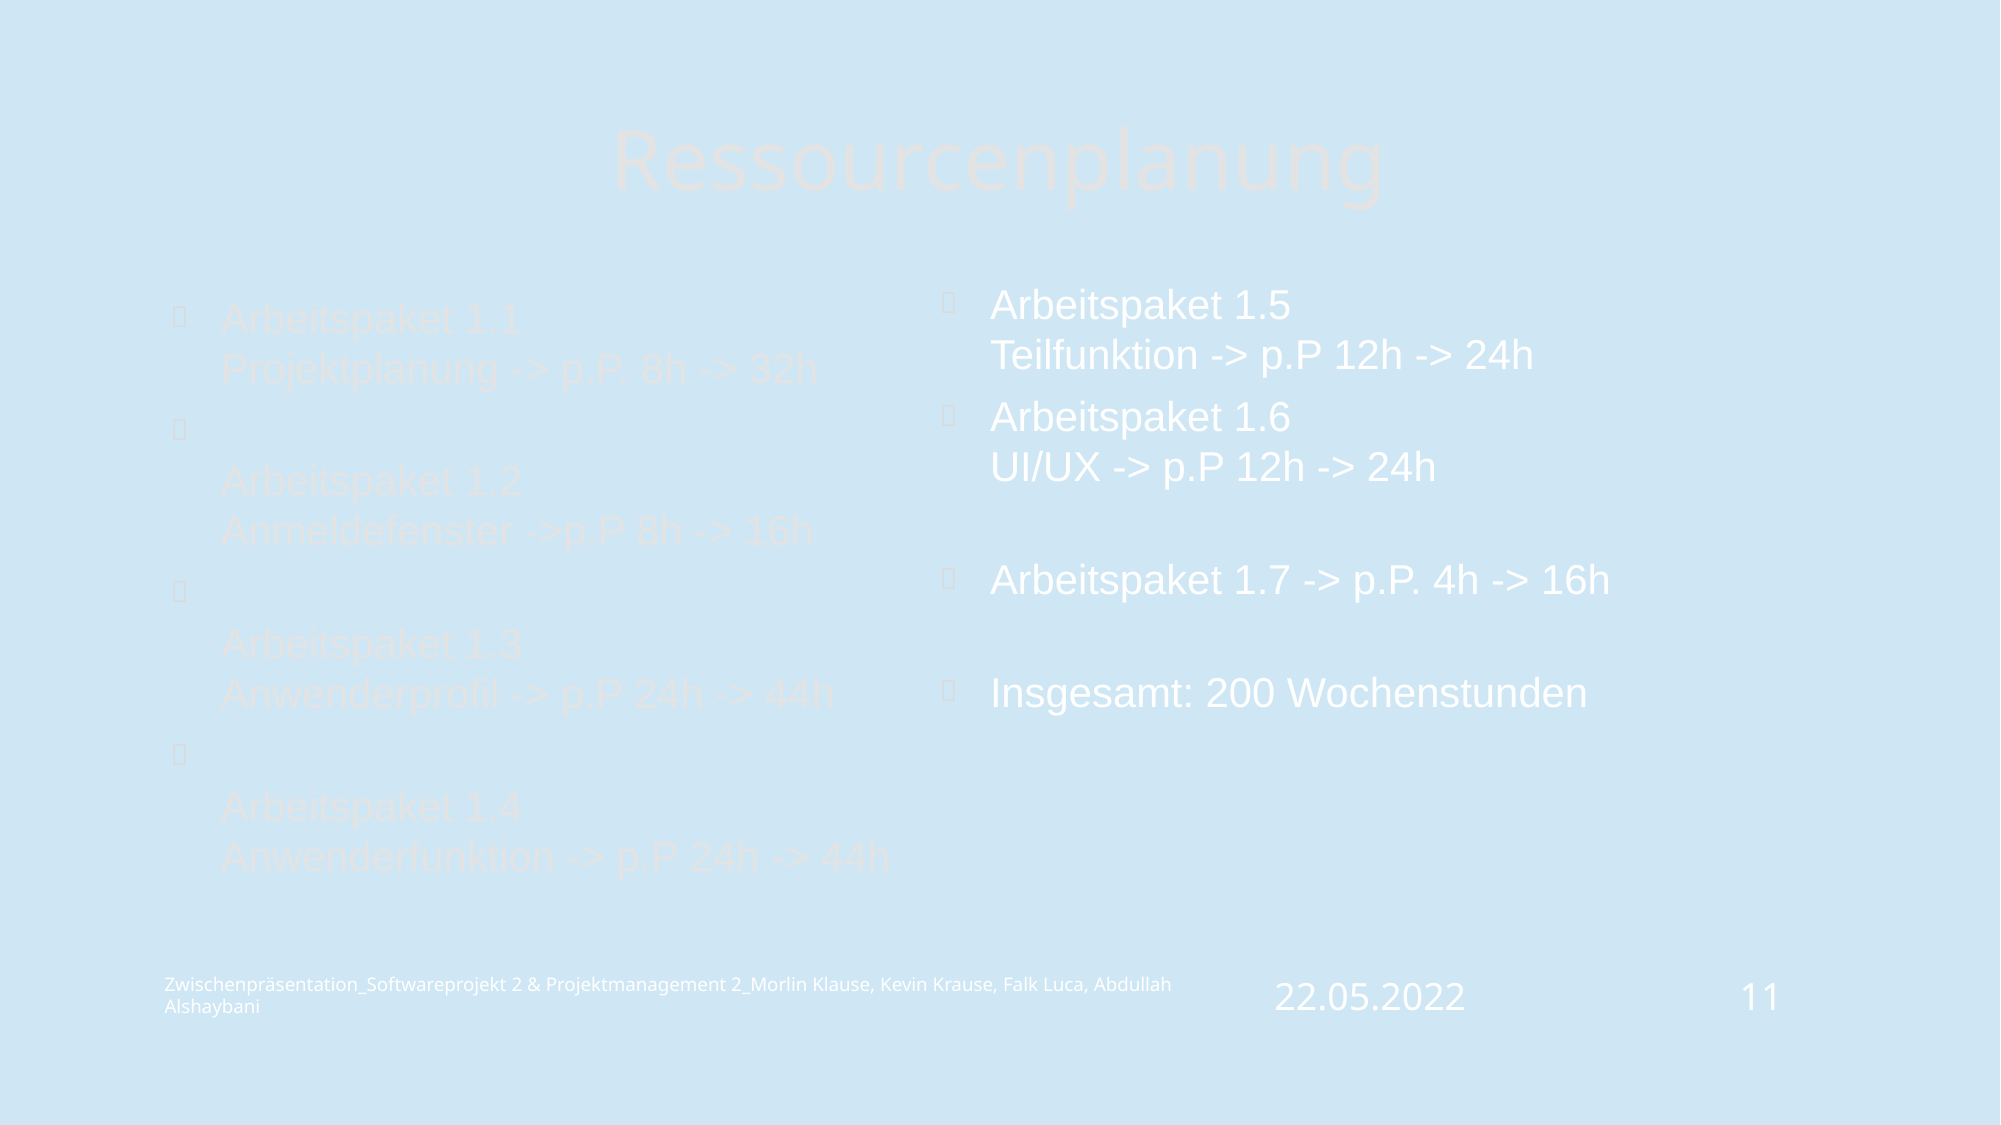

# Ressourcenplanung
Arbeitspaket 1.5
Teilfunktion -> p.P 12h -> 24h
Arbeitspaket 1.6
UI/UX -> p.P 12h -> 24h
Arbeitspaket 1.7 -> p.P. 4h -> 16h
Insgesamt: 200 Wochenstunden
Arbeitspaket 1.1
Projektplanung -> p.P. 8h -> 32h
Arbeitspaket 1.2
Anmeldefenster ->p.P 8h -> 16h
Arbeitspaket 1.3
Anwenderprofil -> p.P 24h -> 44h
Arbeitspaket 1.4
Anwenderfunktion -> p.P 24h -> 44h
Zwischenpräsentation_Softwareprojekt 2 & Projektmanagement 2_Morlin Klause, Kevin Krause, Falk Luca, Abdullah Alshaybani
22.05.2022